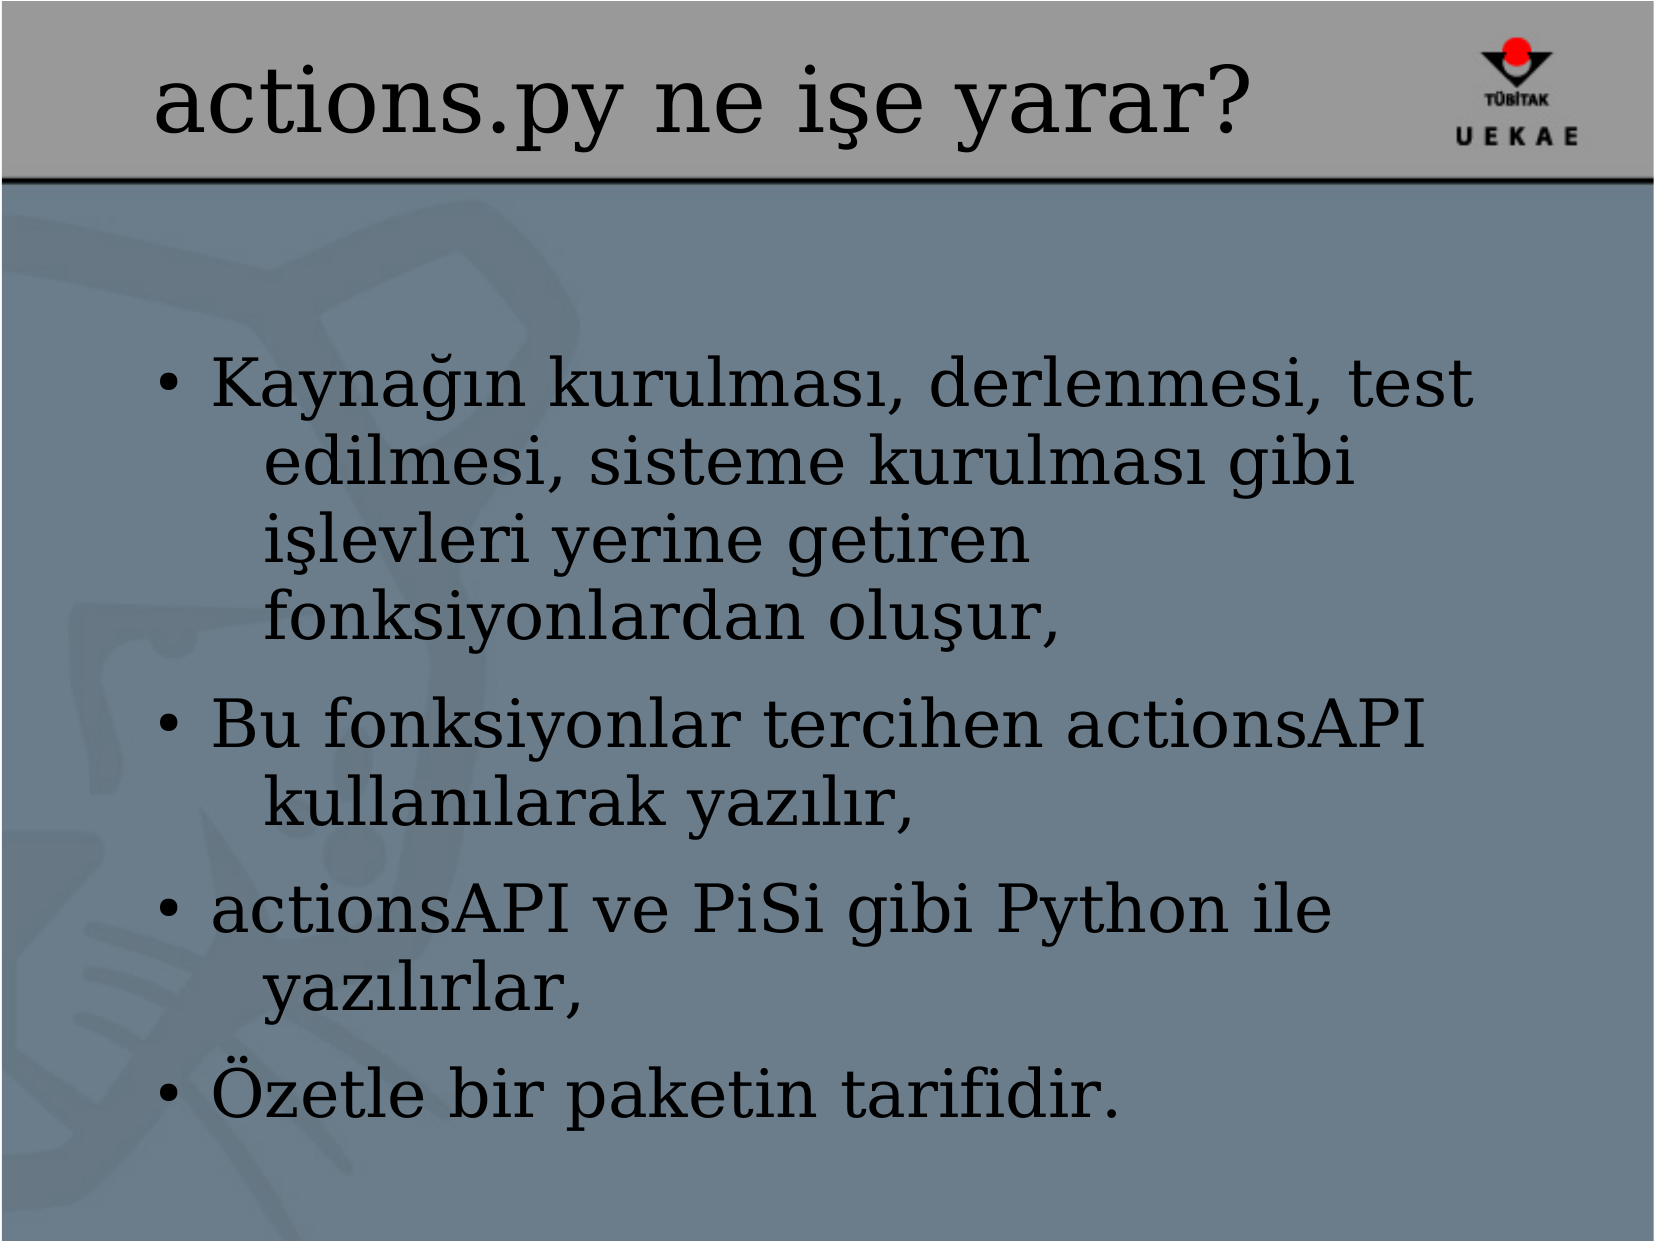

# actions.py ne işe yarar?
Kaynağın kurulması, derlenmesi, test edilmesi, sisteme kurulması gibi işlevleri yerine getiren fonksiyonlardan oluşur,
Bu fonksiyonlar tercihen actionsAPI kullanılarak yazılır,
actionsAPI ve PiSi gibi Python ile yazılırlar,
Özetle bir paketin tarifidir.